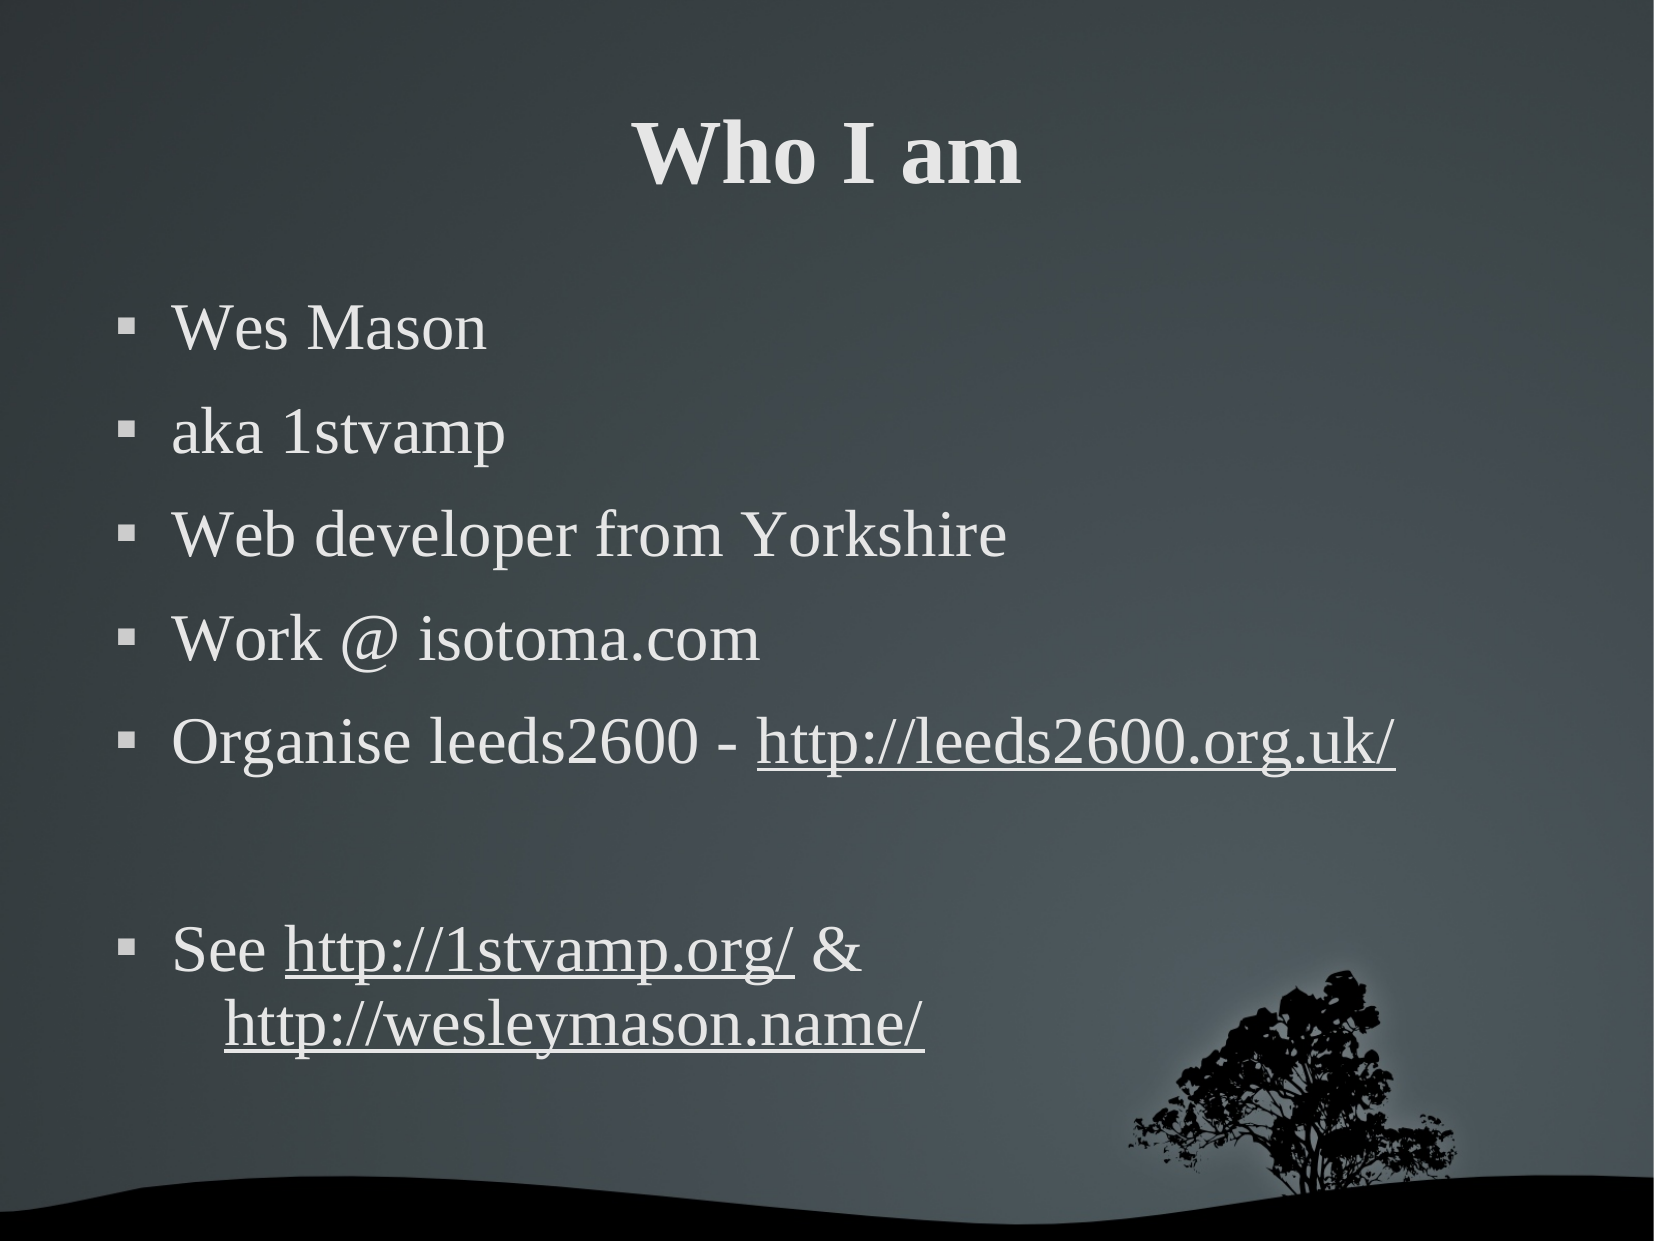

# Who I am
Wes Mason
aka 1stvamp
Web developer from Yorkshire
Work @ isotoma.com
Organise leeds2600 - http://leeds2600.org.uk/
See http://1stvamp.org/ & http://wesleymason.name/